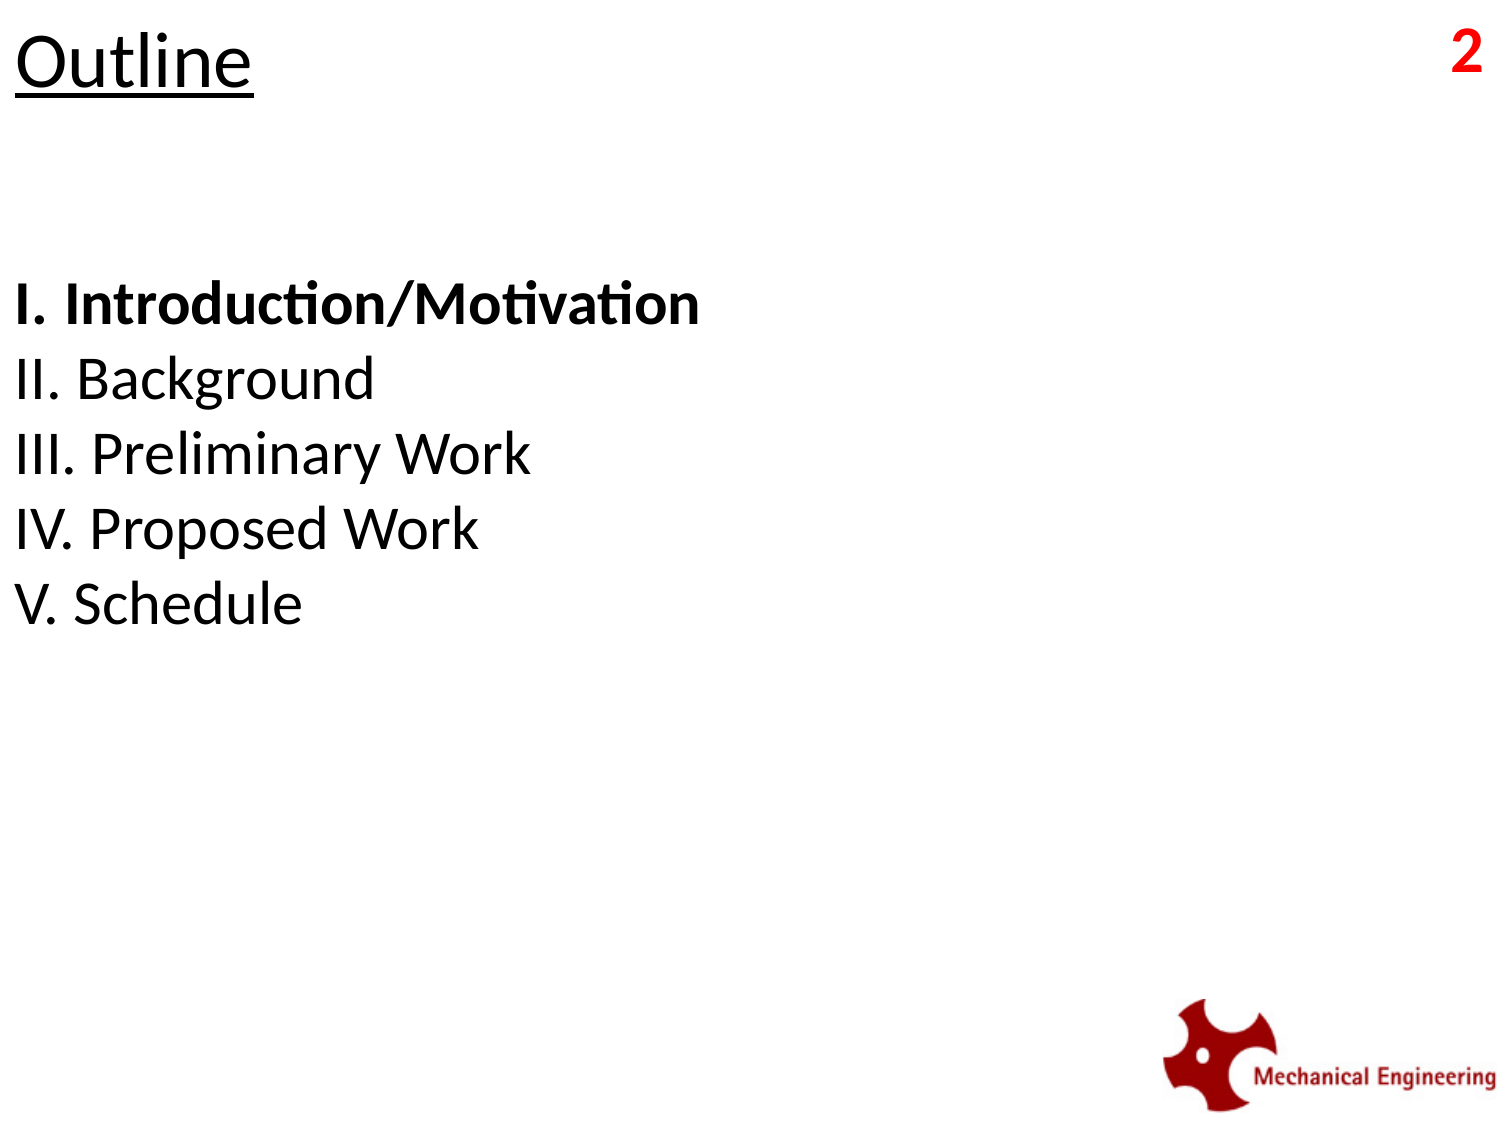

# Outline
2
 Introduction/Motivation
 Background
 Preliminary Work
 Proposed Work
 Schedule